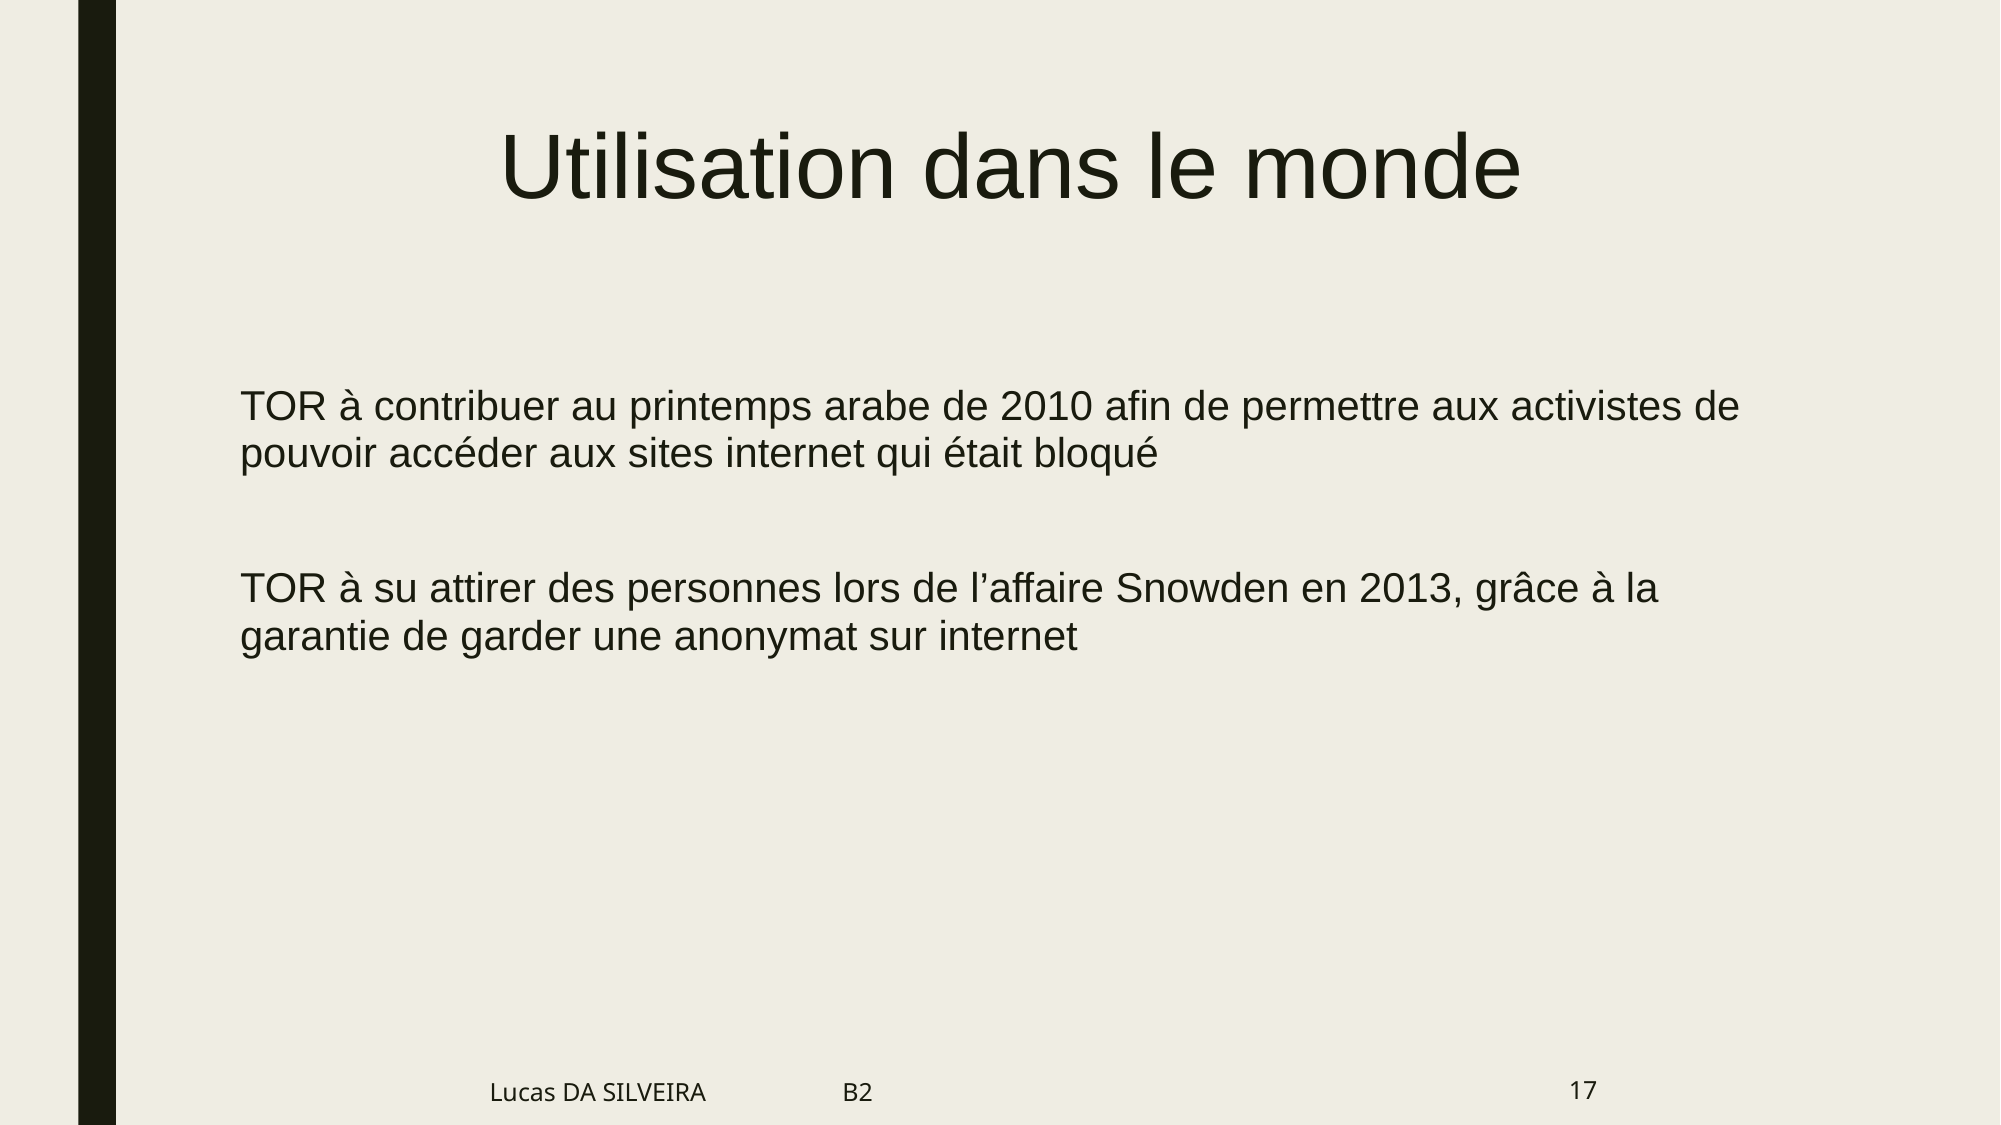

# Utilisation dans le monde
TOR à contribuer au printemps arabe de 2010 afin de permettre aux activistes de pouvoir accéder aux sites internet qui était bloqué
TOR à su attirer des personnes lors de l’affaire Snowden en 2013, grâce à la garantie de garder une anonymat sur internet
Lucas DA SILVEIRA B2